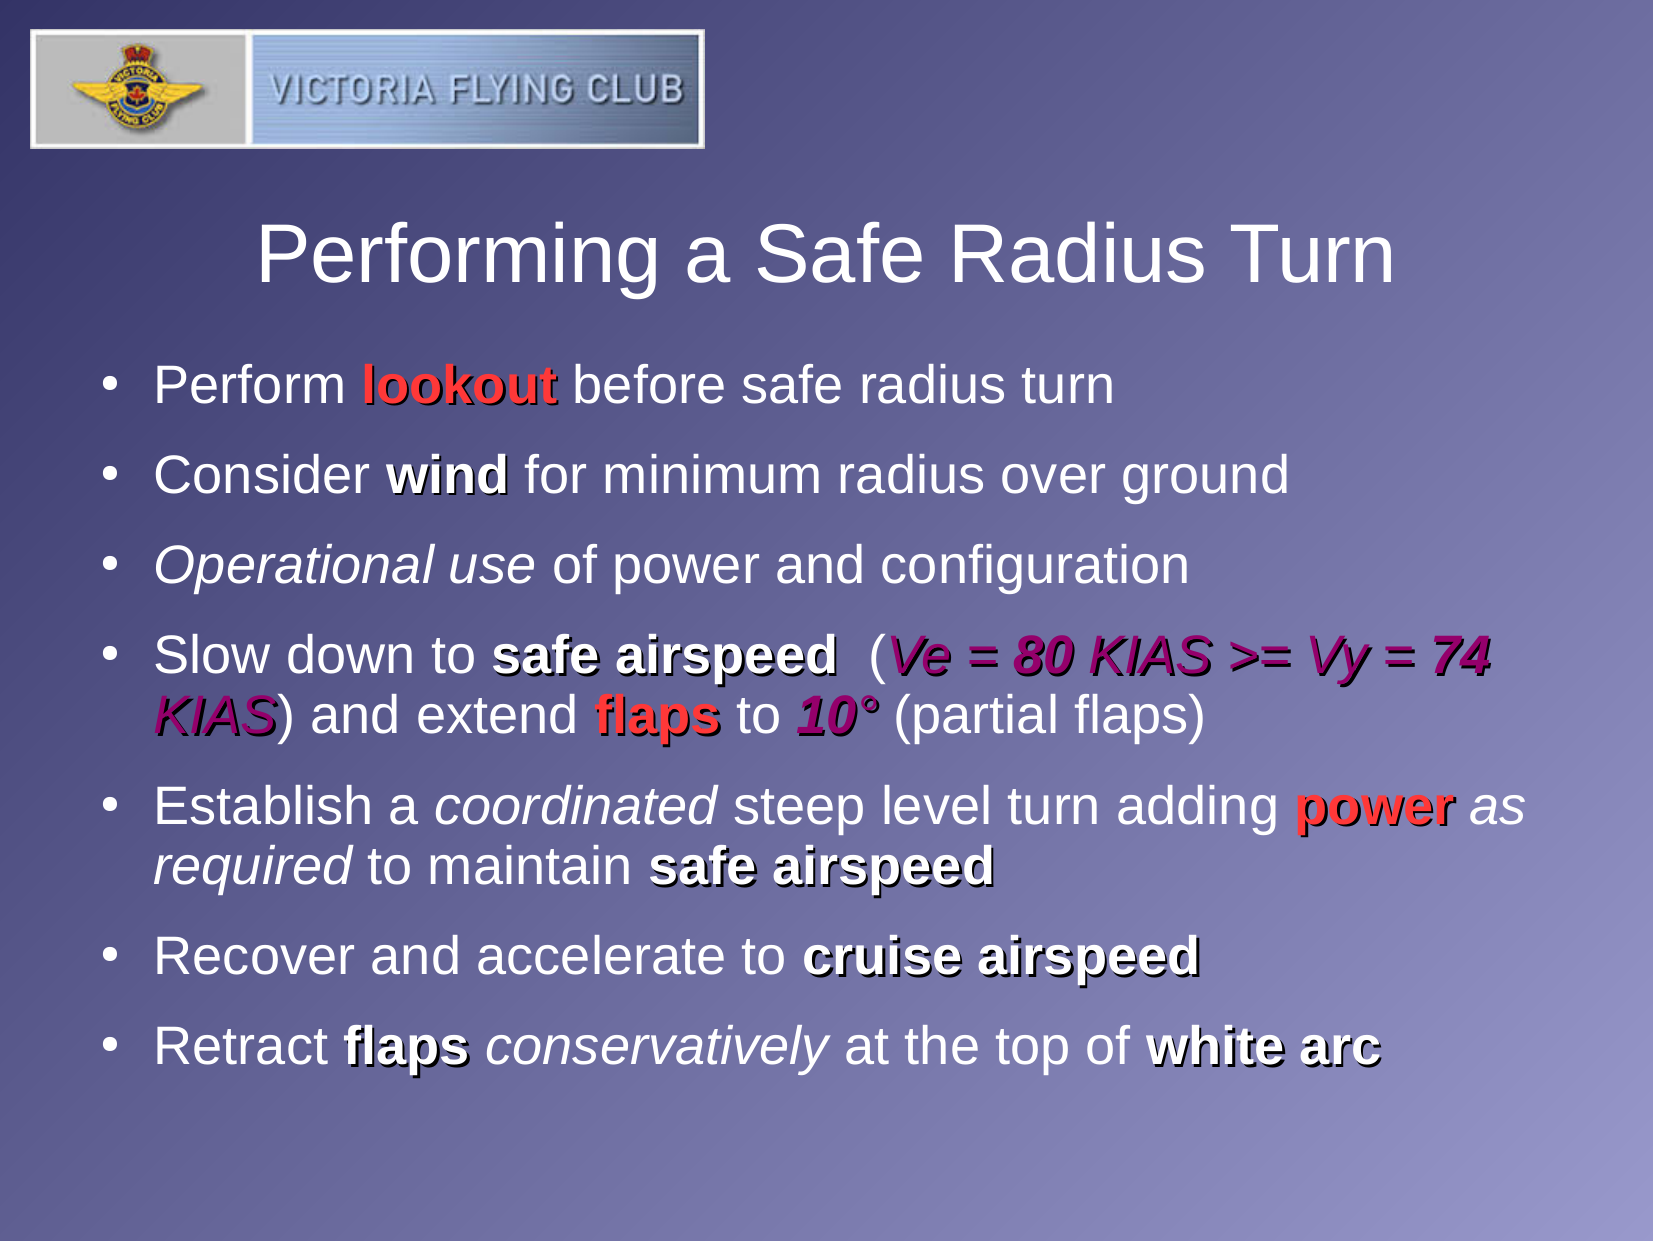

# Performing a Safe Radius Turn
Perform lookout before safe radius turn
Consider wind for minimum radius over ground
Operational use of power and configuration
Slow down to safe airspeed (Ve = 80 KIAS >= Vy = 74 KIAS) and extend flaps to 10° (partial flaps)
Establish a coordinated steep level turn adding power as required to maintain safe airspeed
Recover and accelerate to cruise airspeed
Retract flaps conservatively at the top of white arc